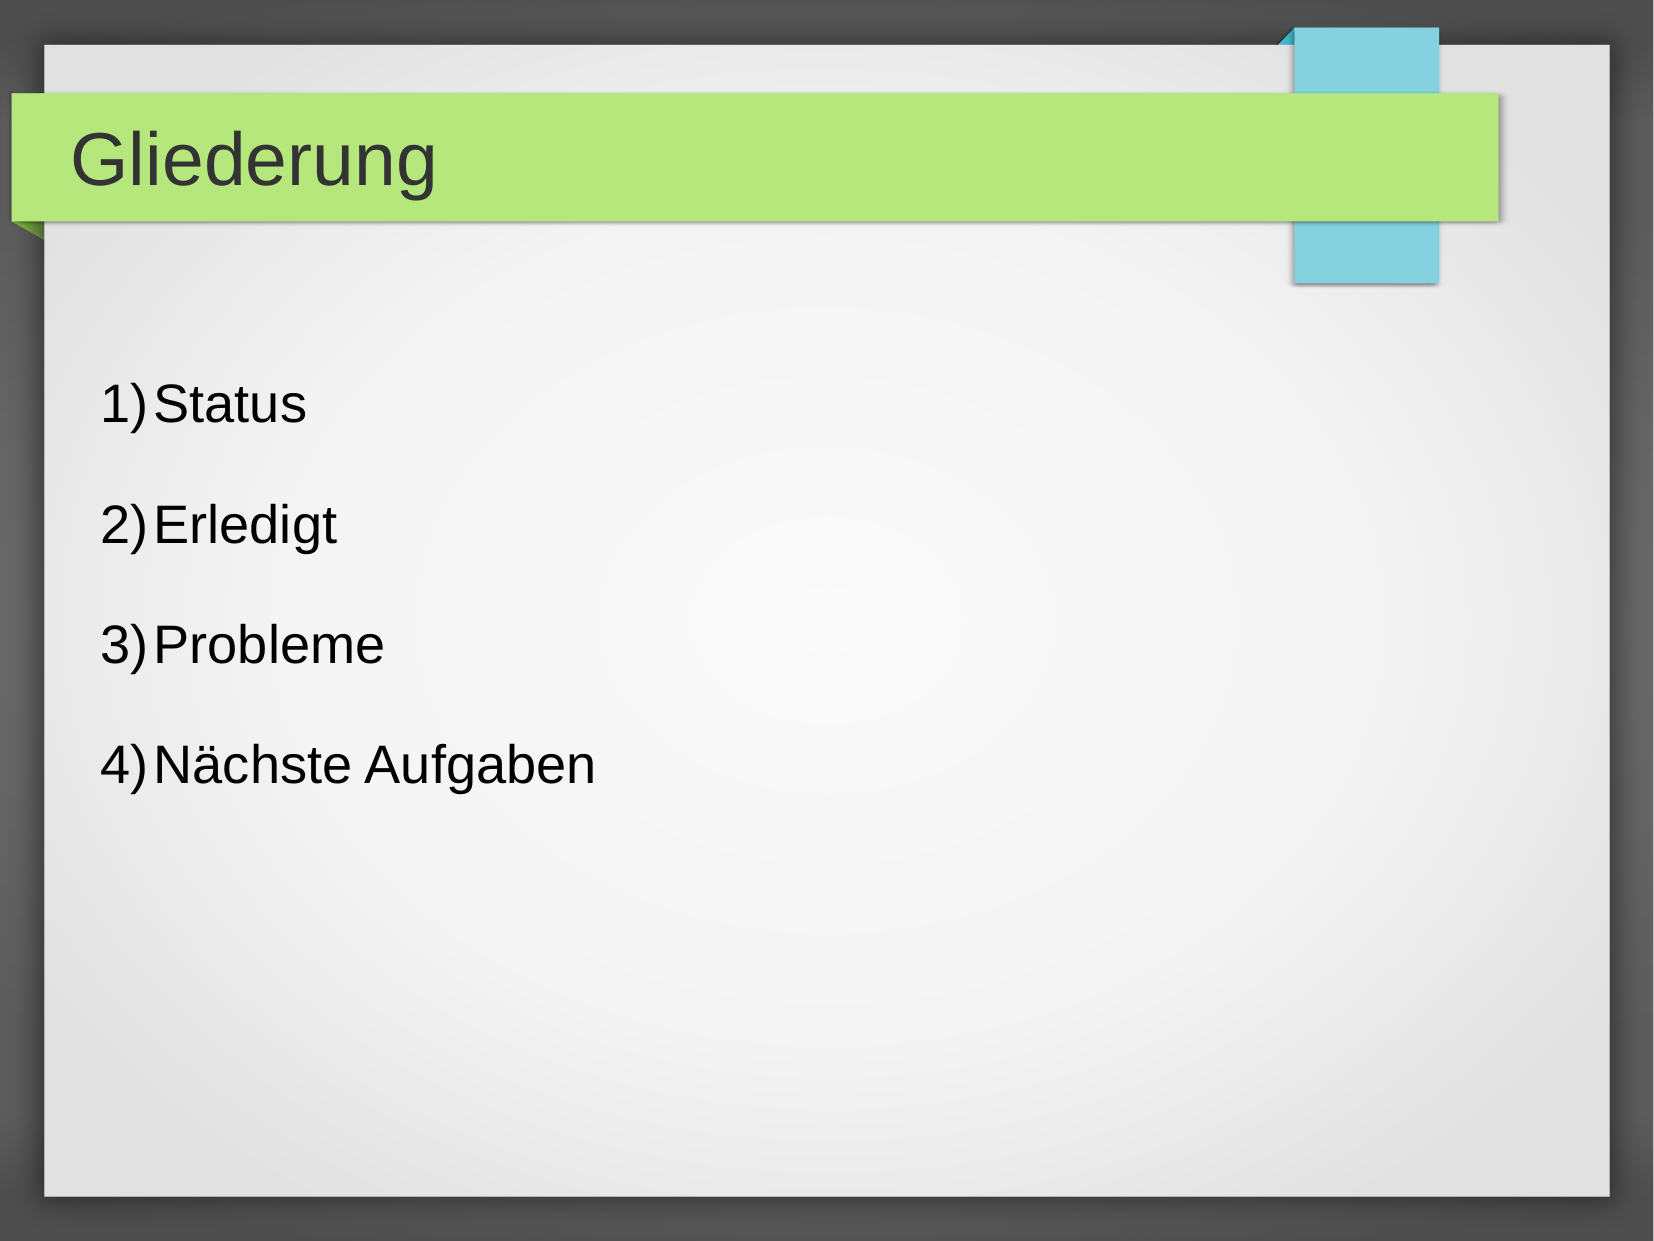

# Gliederung
Status
Erledigt
Probleme
Nächste Aufgaben